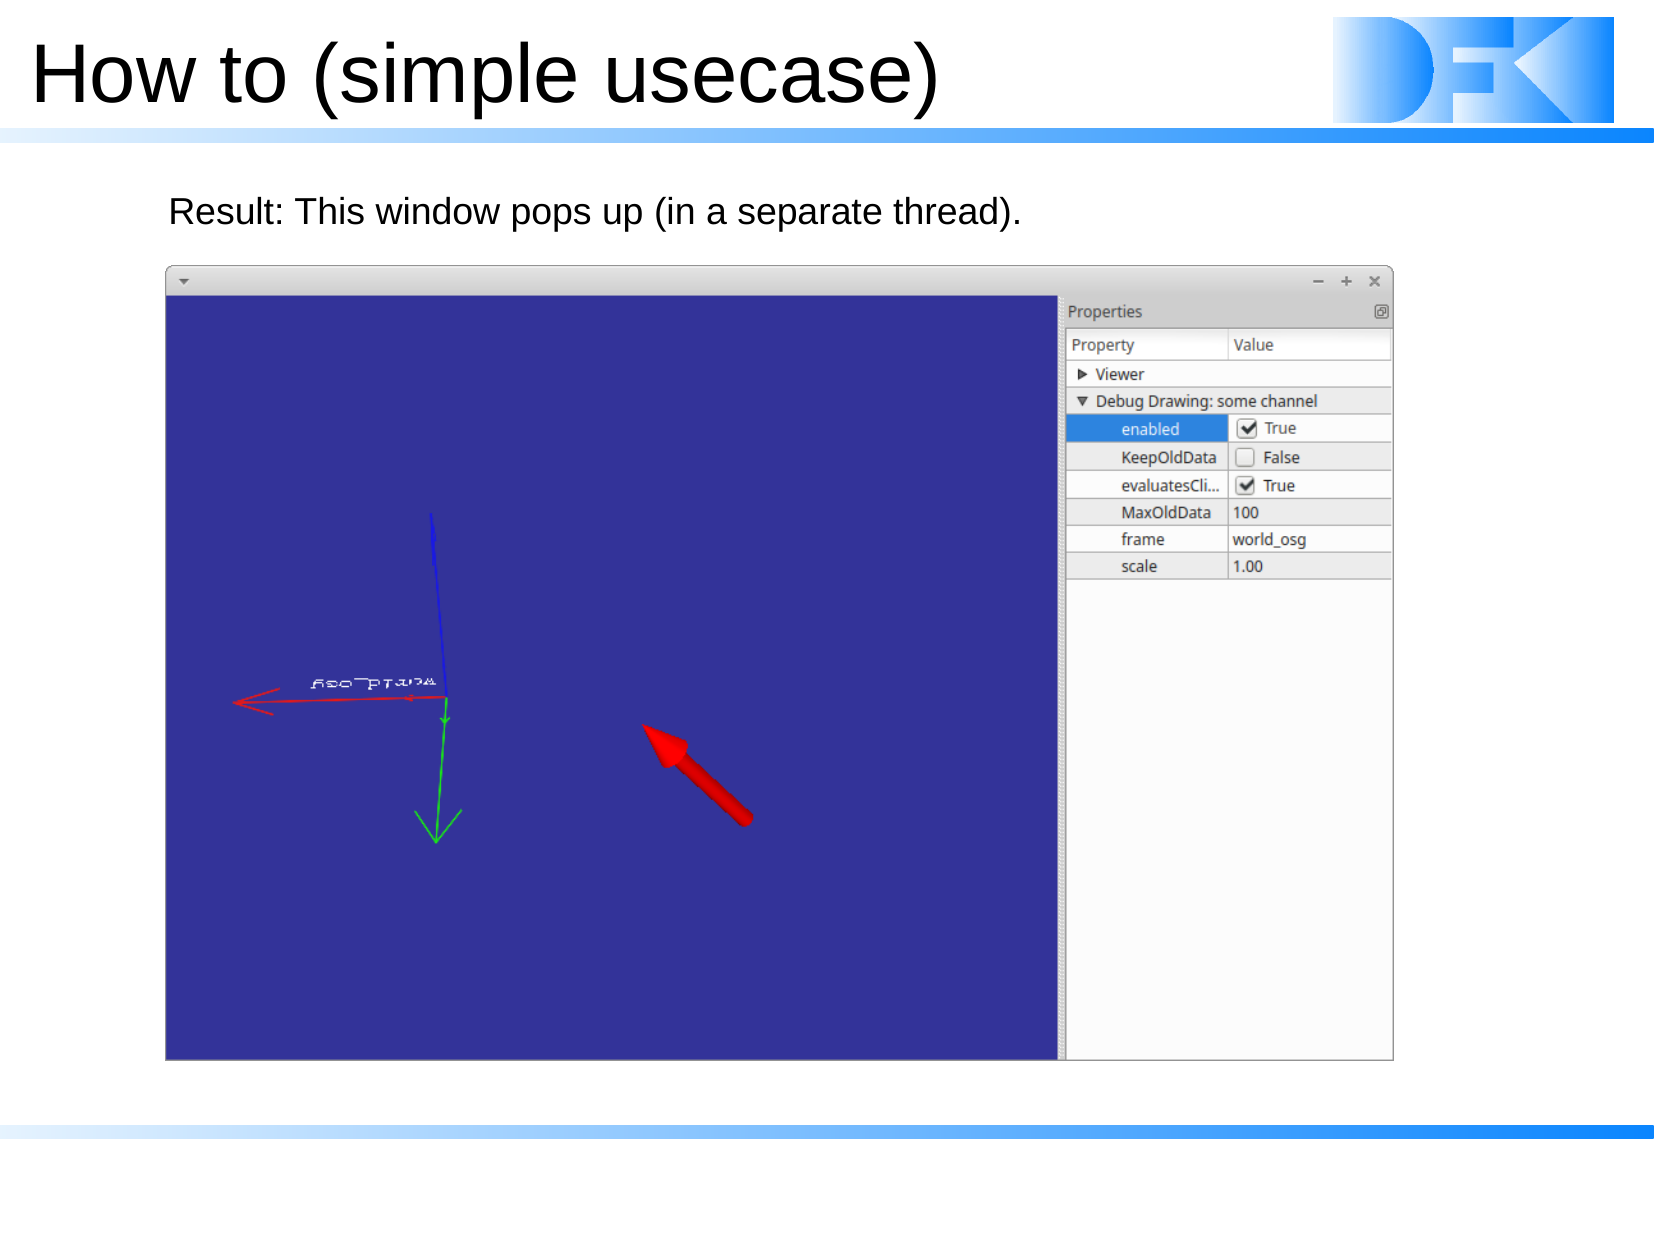

# How to (simple usecase)
Result: This window pops up (in a separate thread).